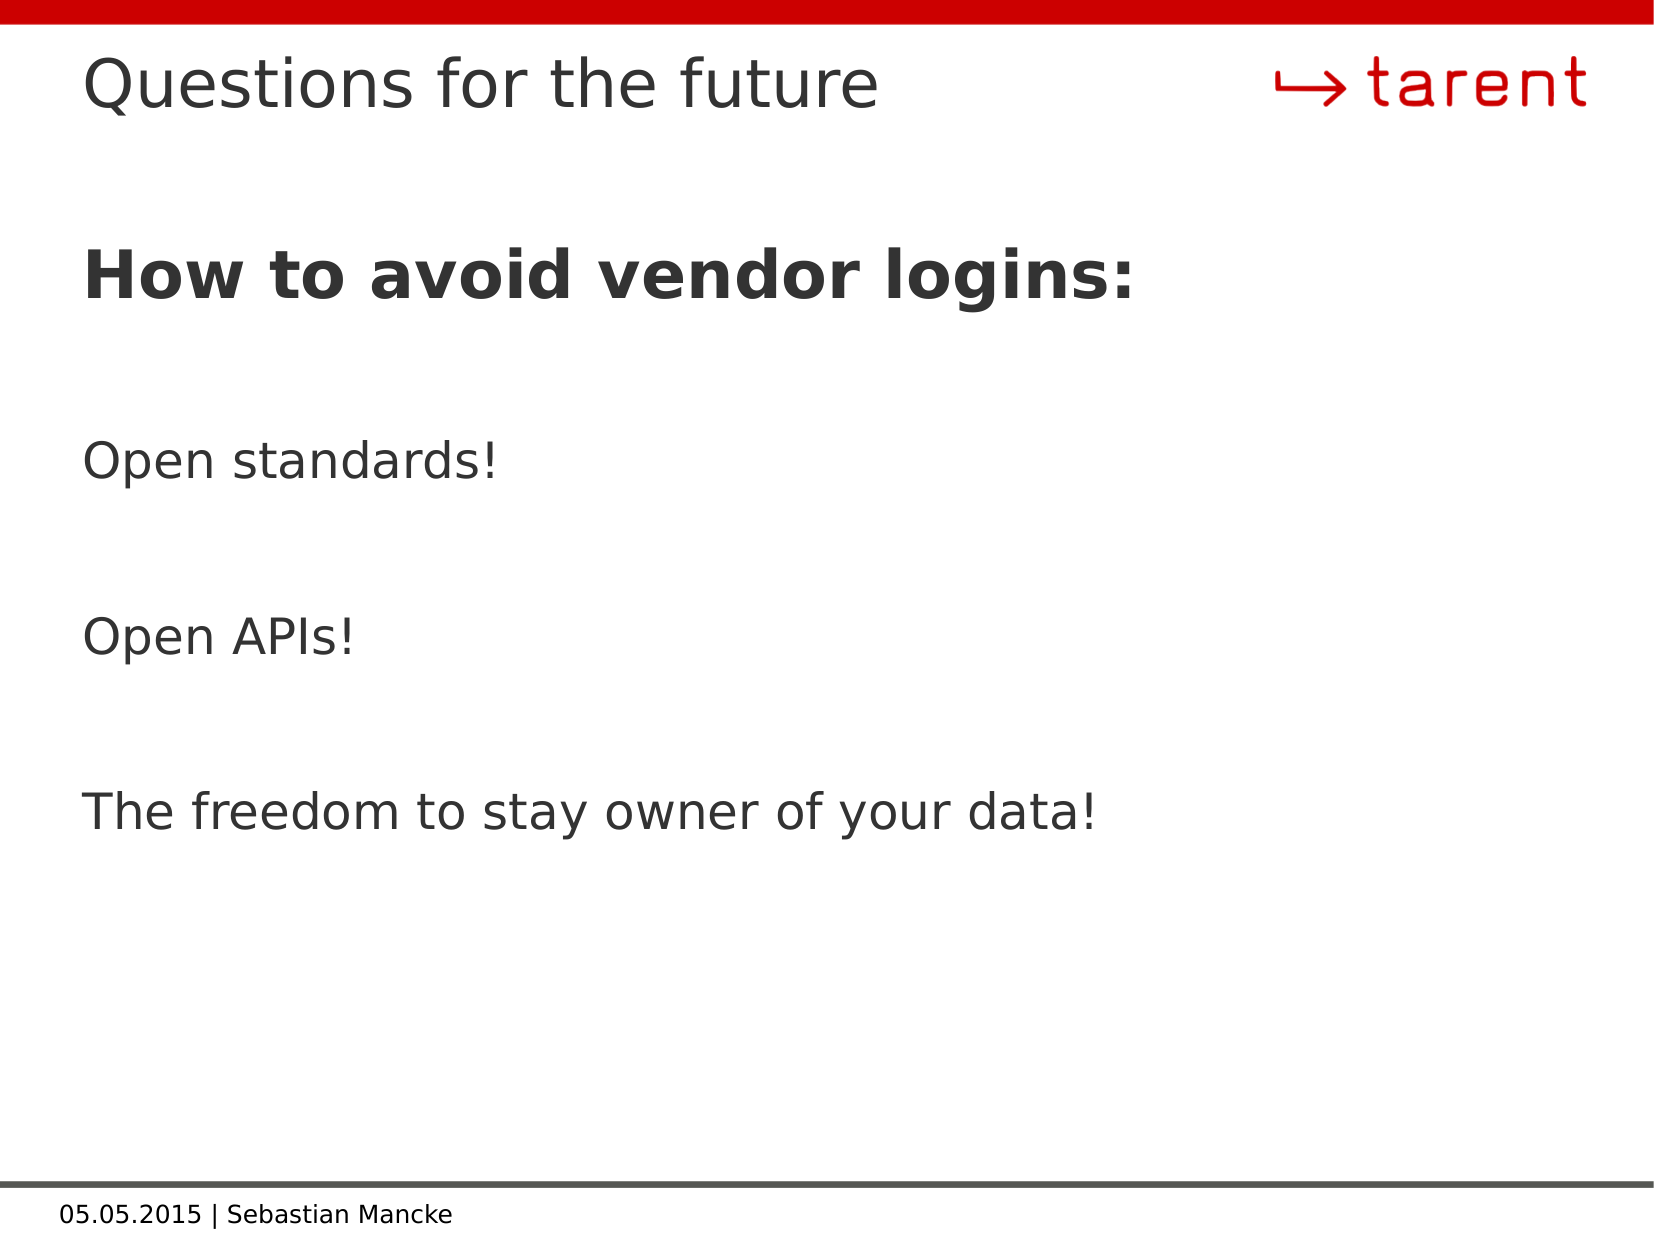

# Questions for the future
How to avoid vendor logins:
Open standards!
Open APIs!
The freedom to stay owner of your data!